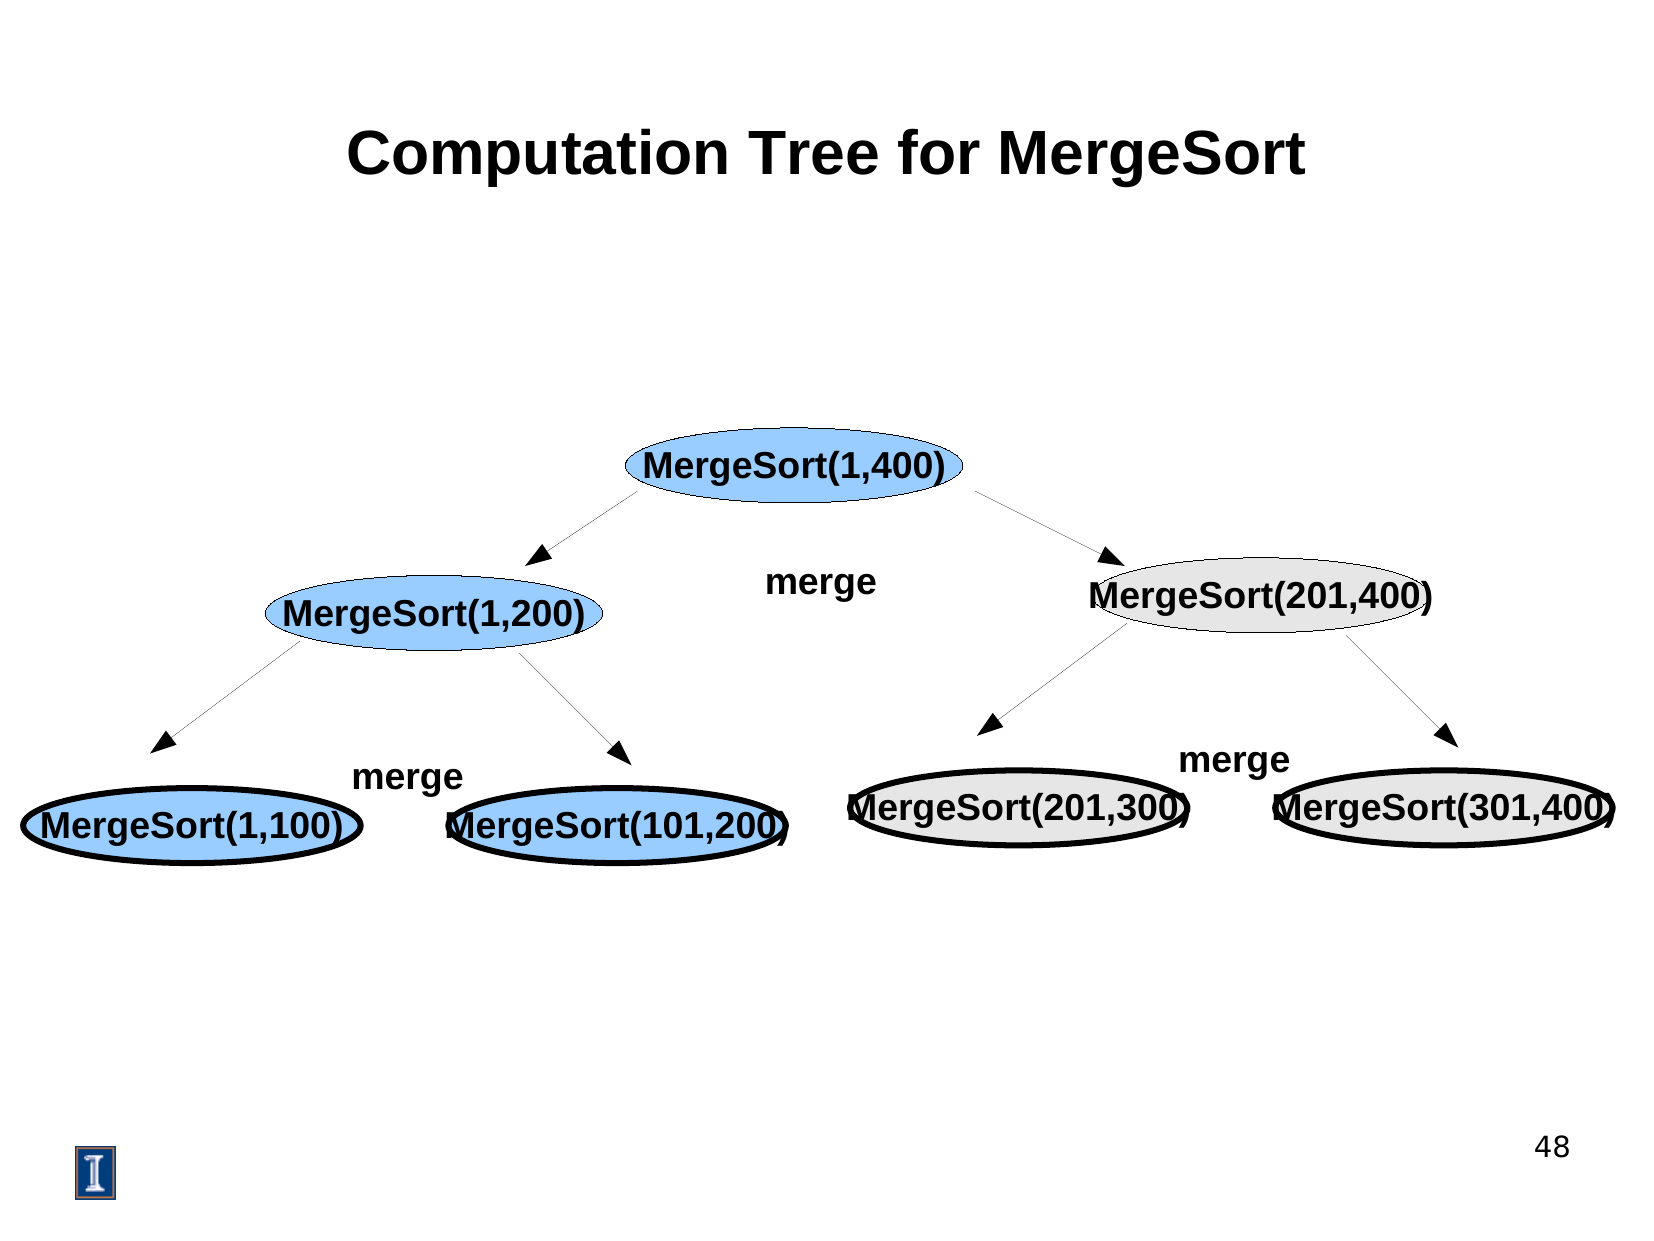

# Computation Tree for MergeSort
MergeSort(1,400)
merge
MergeSort(201,400)
MergeSort(1,200)
merge
merge
MergeSort(201,300)
MergeSort(301,400)
MergeSort(1,100)
MergeSort(101,200)
48